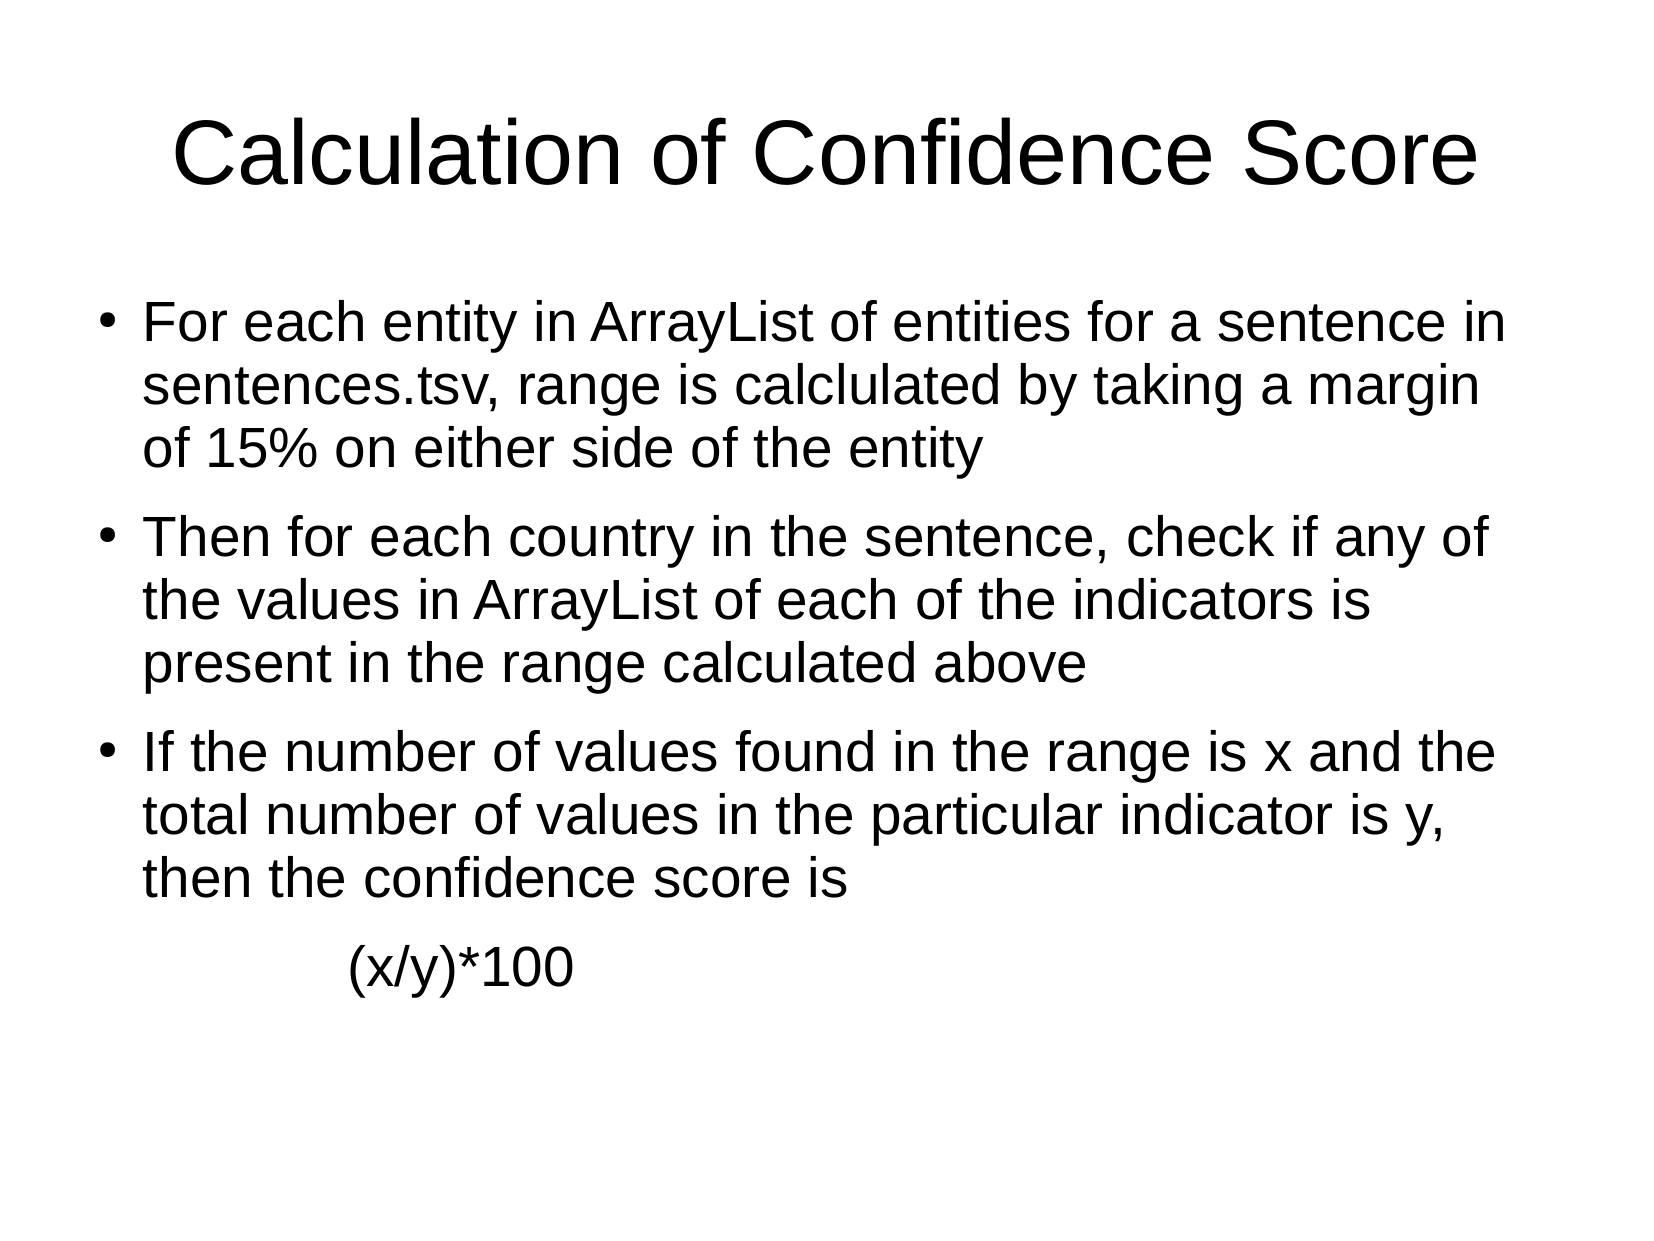

# Calculation of Confidence Score
For each entity in ArrayList of entities for a sentence in sentences.tsv, range is calclulated by taking a margin of 15% on either side of the entity
Then for each country in the sentence, check if any of the values in ArrayList of each of the indicators is present in the range calculated above
If the number of values found in the range is x and the total number of values in the particular indicator is y, then the confidence score is
 (x/y)*100